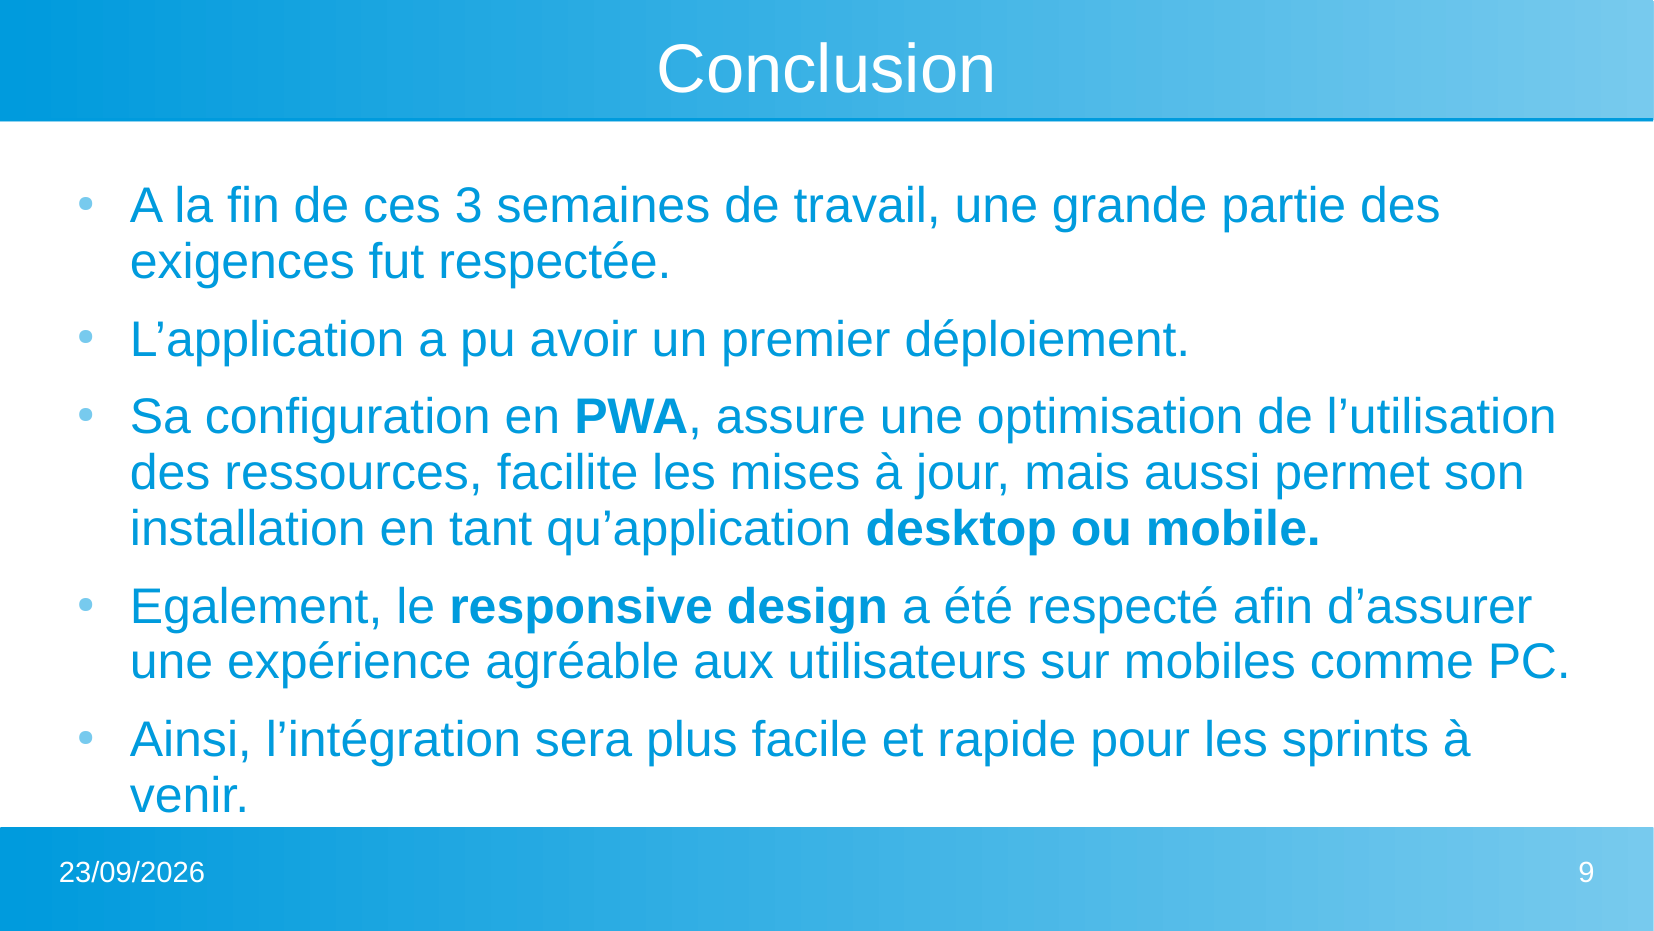

# Conclusion
A la fin de ces 3 semaines de travail, une grande partie des exigences fut respectée.
L’application a pu avoir un premier déploiement.
Sa configuration en PWA, assure une optimisation de l’utilisation des ressources, facilite les mises à jour, mais aussi permet son installation en tant qu’application desktop ou mobile.
Egalement, le responsive design a été respecté afin d’assurer une expérience agréable aux utilisateurs sur mobiles comme PC.
Ainsi, l’intégration sera plus facile et rapide pour les sprints à venir.
9